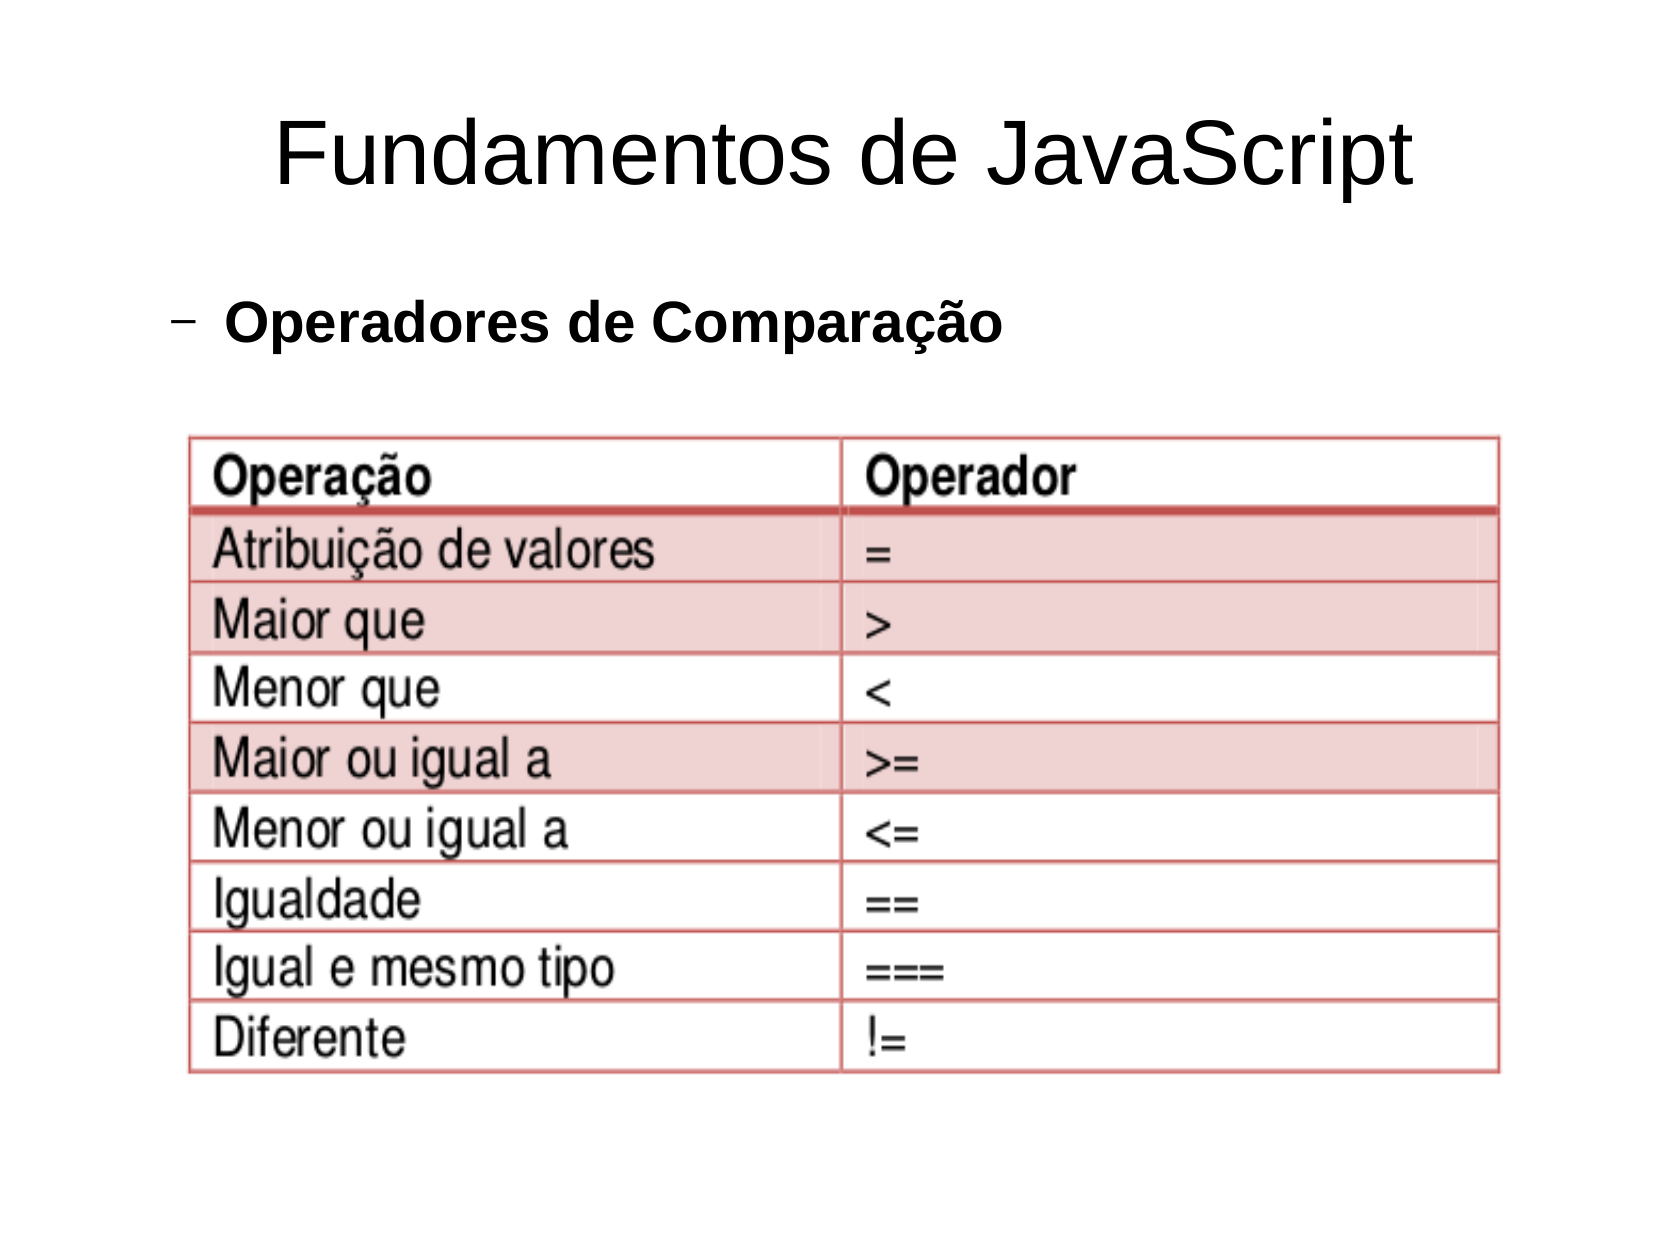

# Fundamentos de JavaScript
Operadores de Comparação